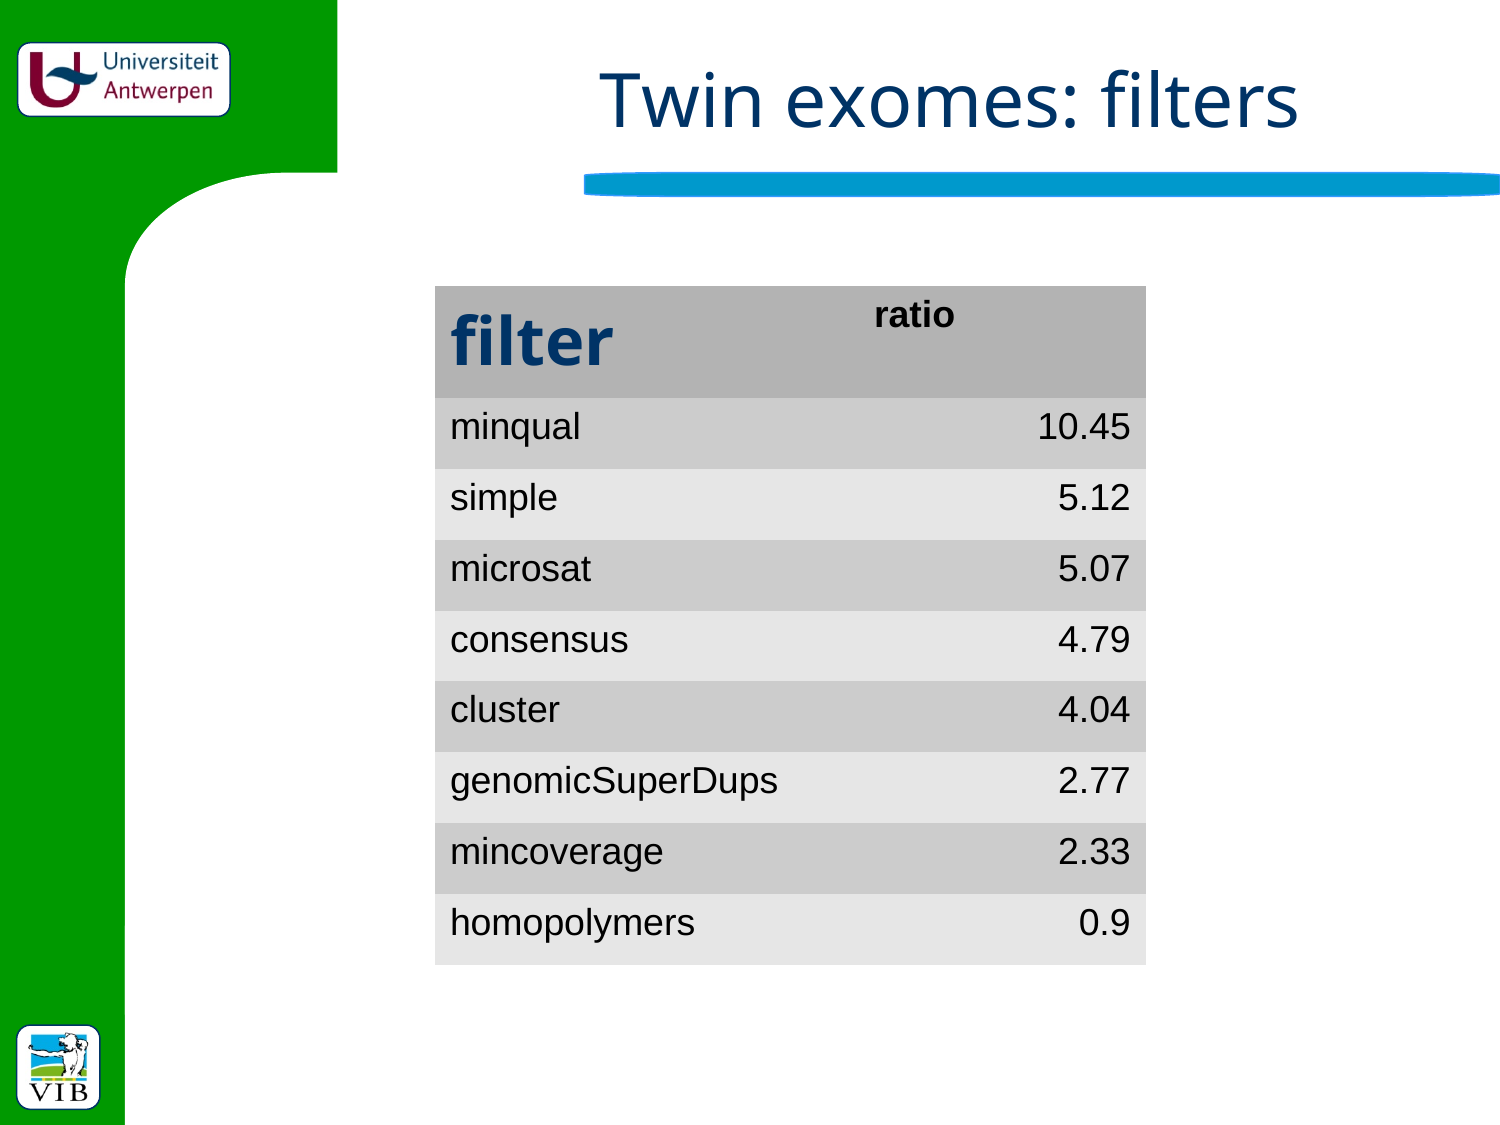

# Twin exomes: filters
| filter | ratio |
| --- | --- |
| minqual | 10.45 |
| simple | 5.12 |
| microsat | 5.07 |
| consensus | 4.79 |
| cluster | 4.04 |
| genomicSuperDups | 2.77 |
| mincoverage | 2.33 |
| homopolymers | 0.9 |